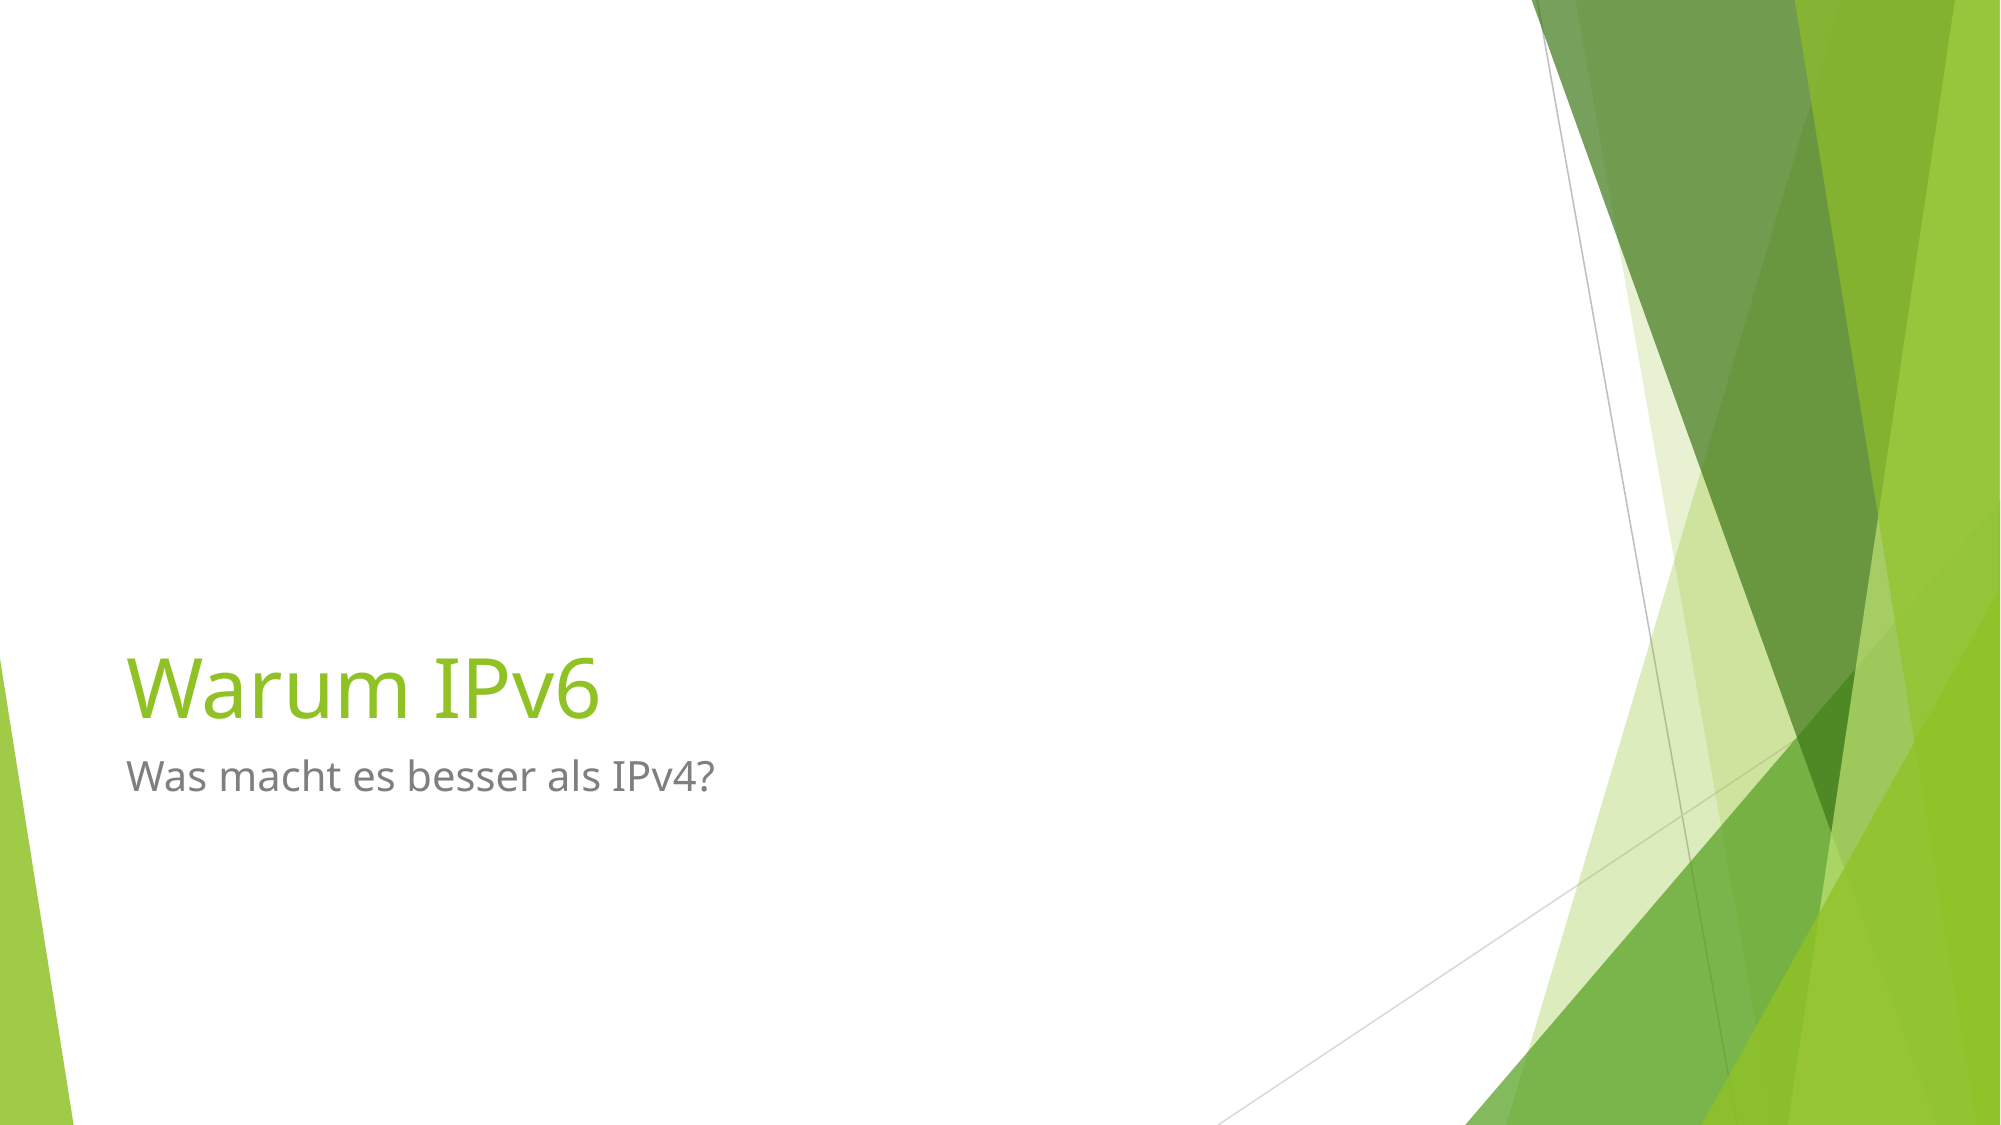

# Warum IPv6
Was macht es besser als IPv4?